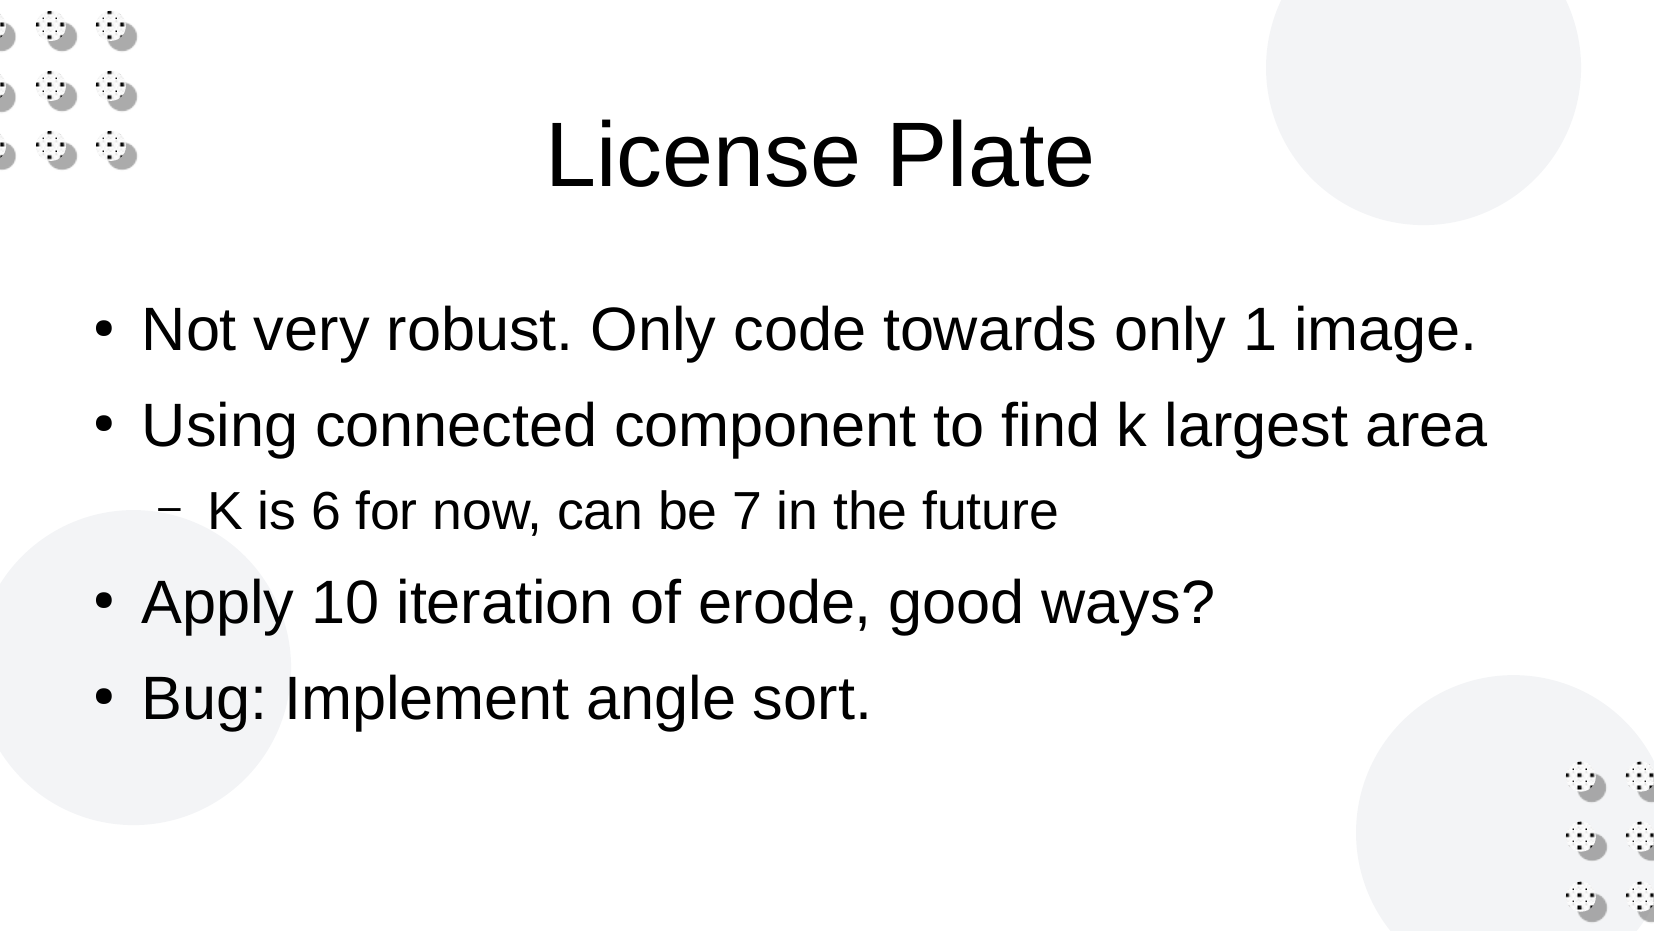

# License Plate
Not very robust. Only code towards only 1 image.
Using connected component to find k largest area
K is 6 for now, can be 7 in the future
Apply 10 iteration of erode, good ways?
Bug: Implement angle sort.